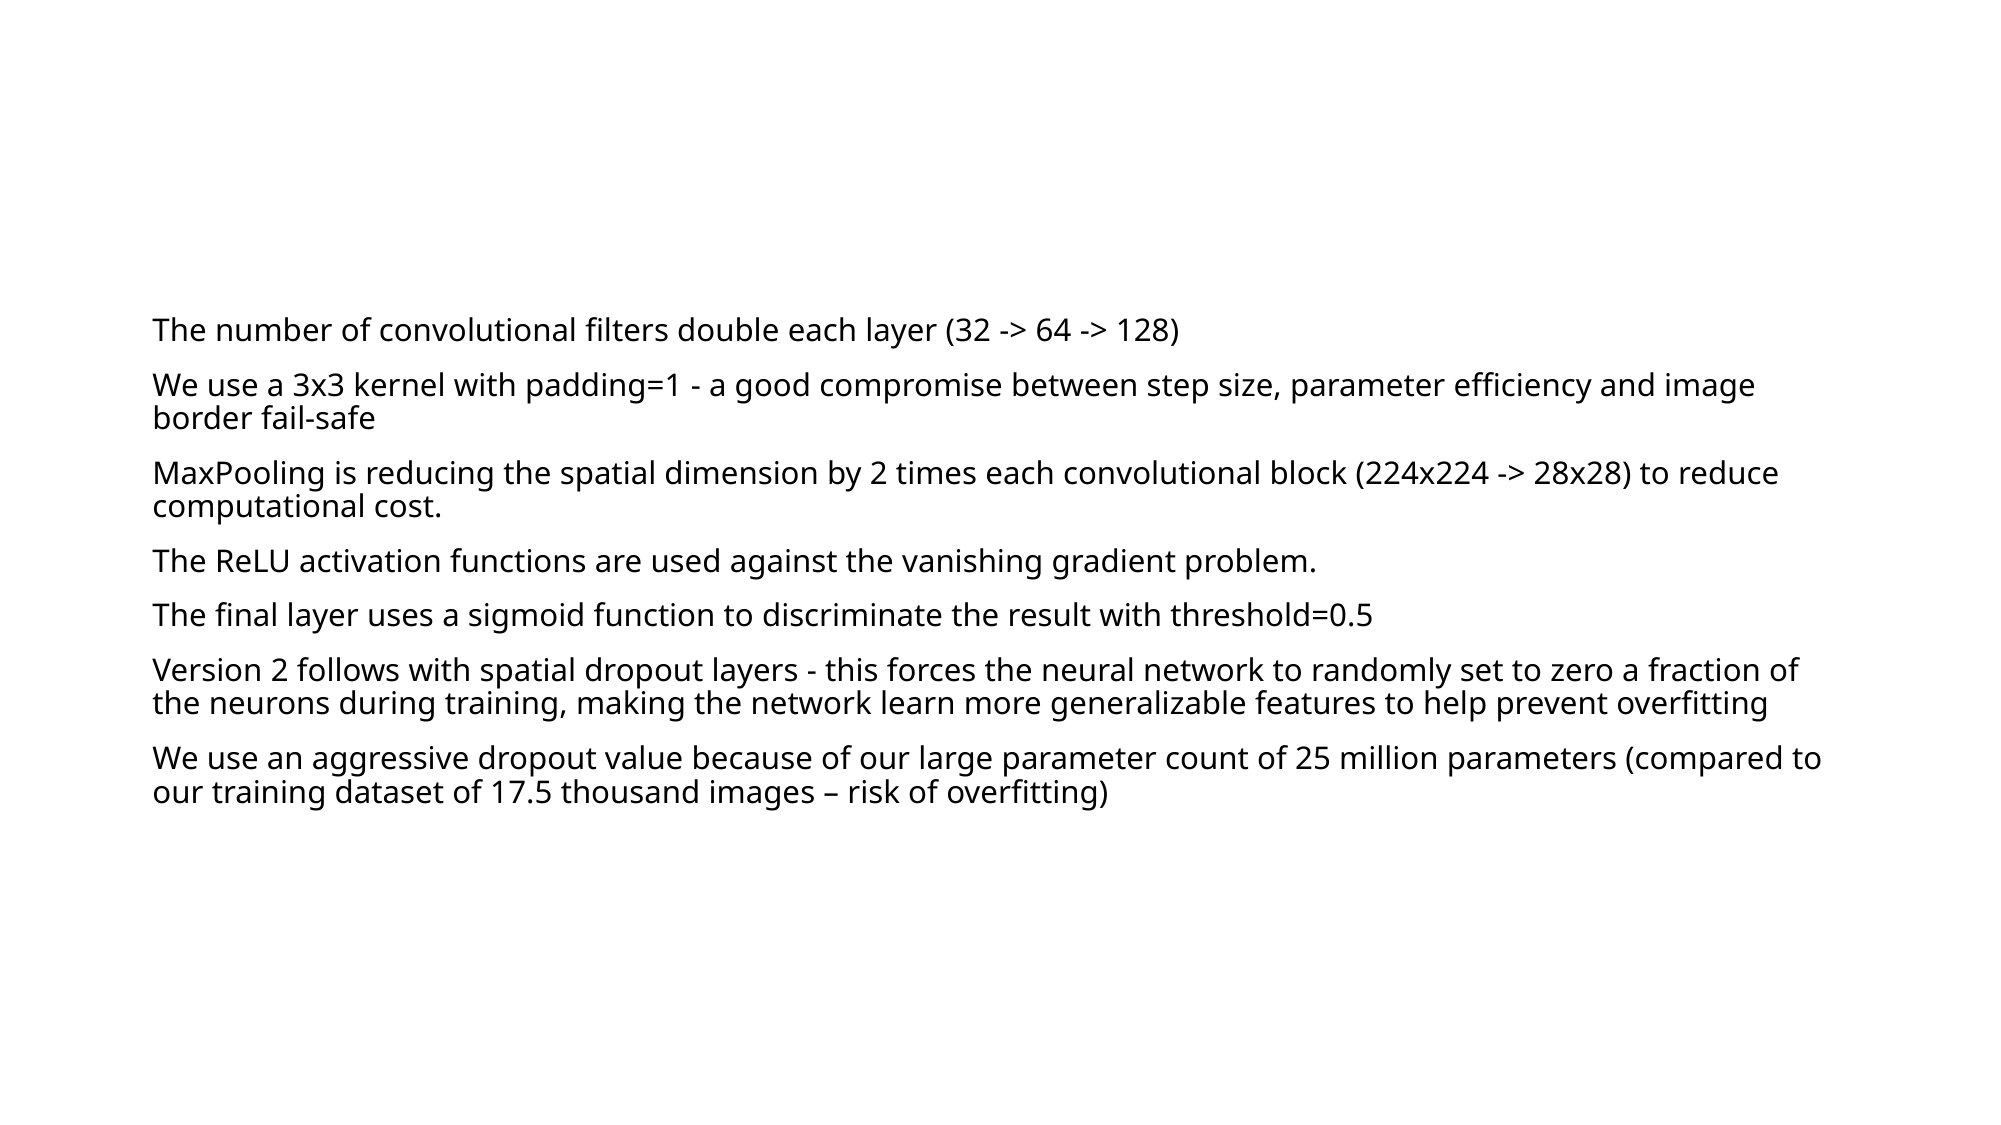

# The number of convolutional filters double each layer (32 -> 64 -> 128)
We use a 3x3 kernel with padding=1 - a good compromise between step size, parameter efficiency and image border fail-safe
MaxPooling is reducing the spatial dimension by 2 times each convolutional block (224x224 -> 28x28) to reduce computational cost.
The ReLU activation functions are used against the vanishing gradient problem.
The final layer uses a sigmoid function to discriminate the result with threshold=0.5
Version 2 follows with spatial dropout layers - this forces the neural network to randomly set to zero a fraction of the neurons during training, making the network learn more generalizable features to help prevent overfitting
We use an aggressive dropout value because of our large parameter count of 25 million parameters (compared to our training dataset of 17.5 thousand images – risk of overfitting)